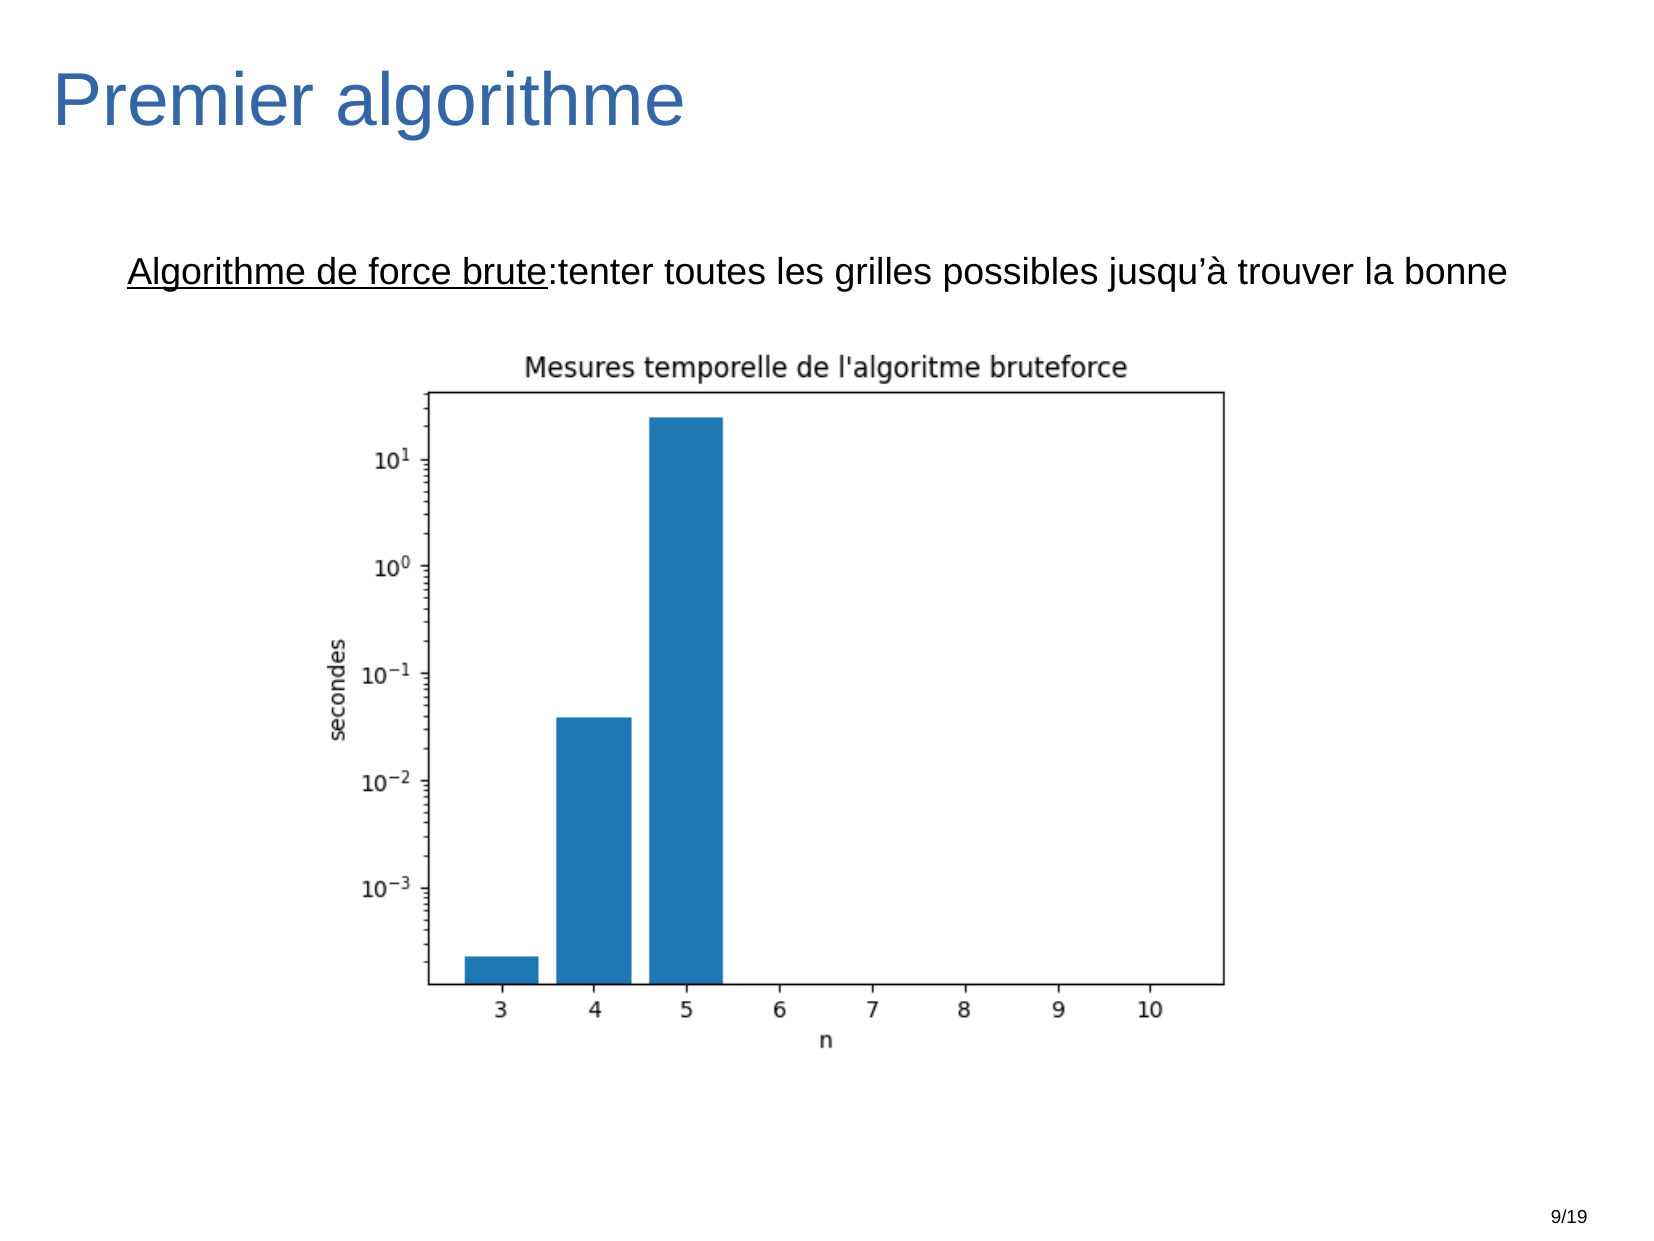

Premier algorithme
Algorithme de force brute:tenter toutes les grilles possibles jusqu’à trouver la bonne
9/19